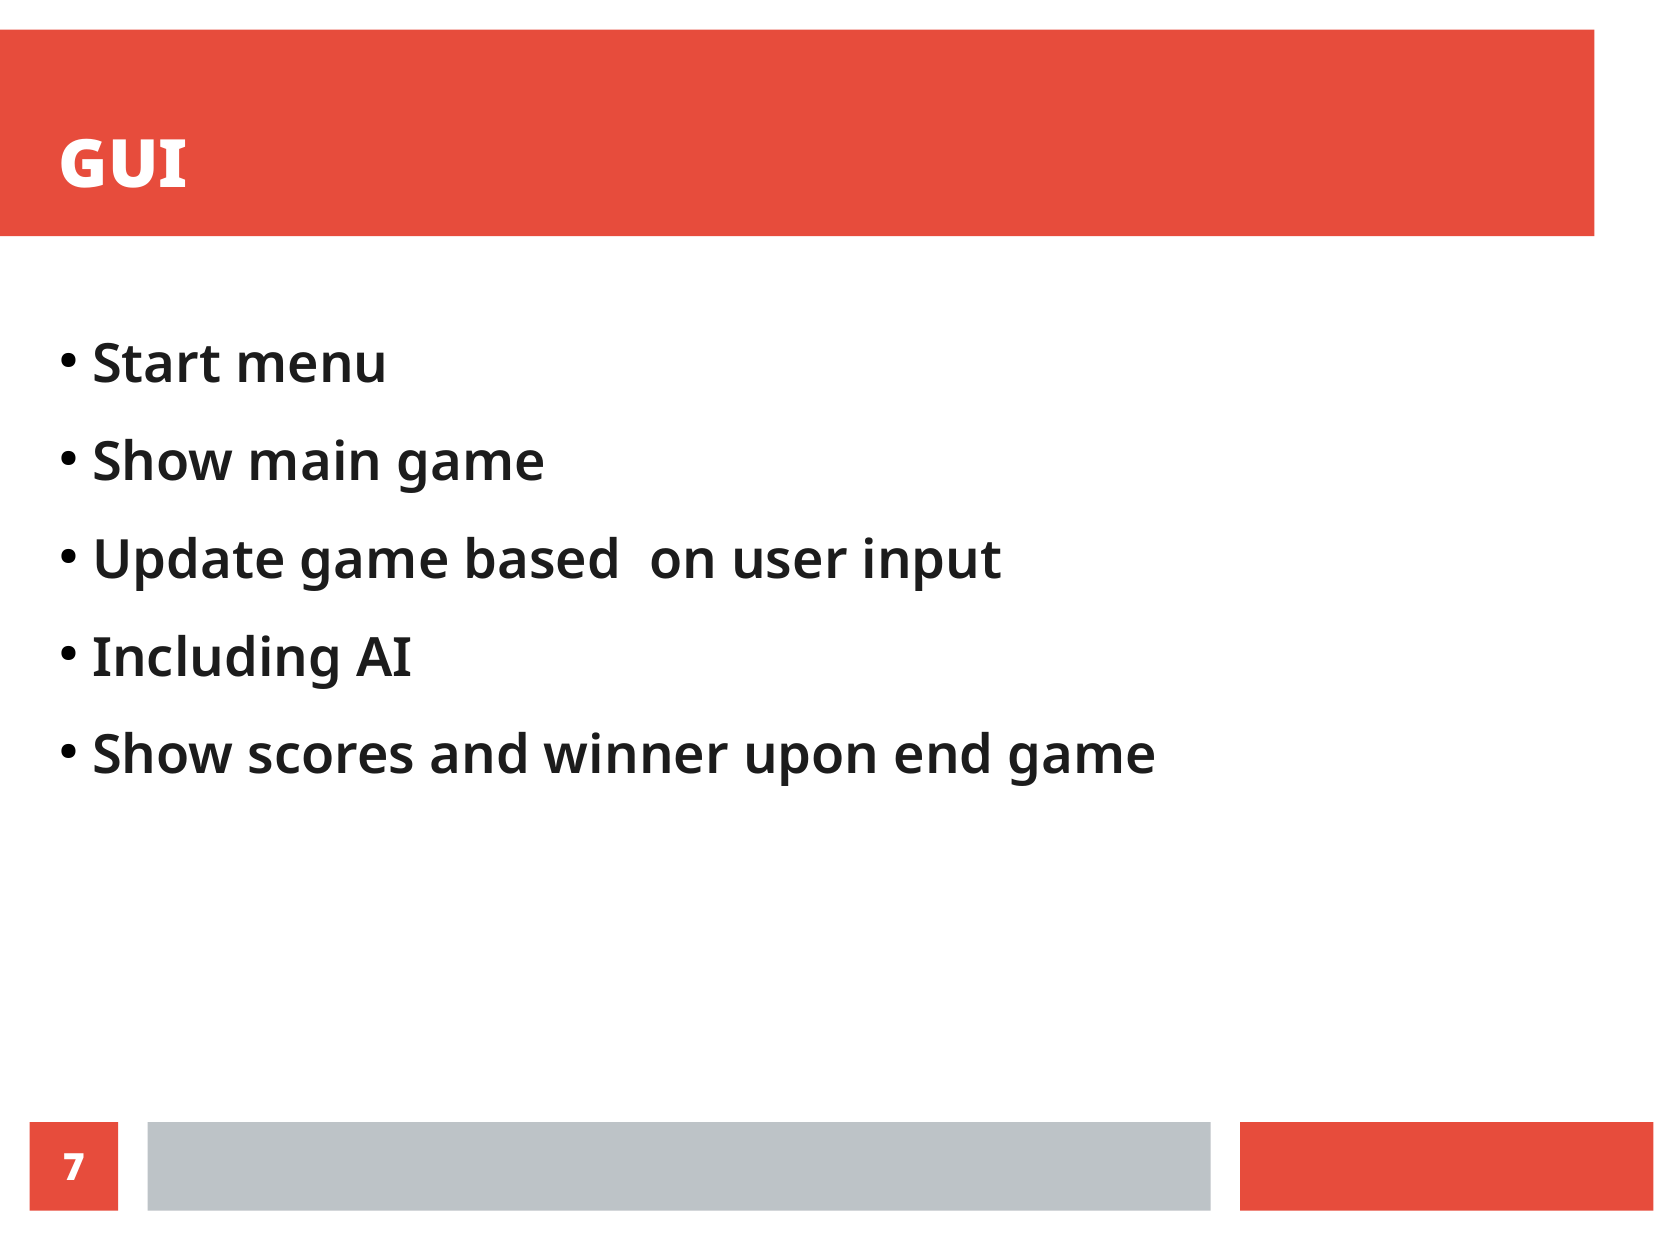

# GUI
 Start menu
 Show main game
 Update game based on user input
 Including AI
 Show scores and winner upon end game
7